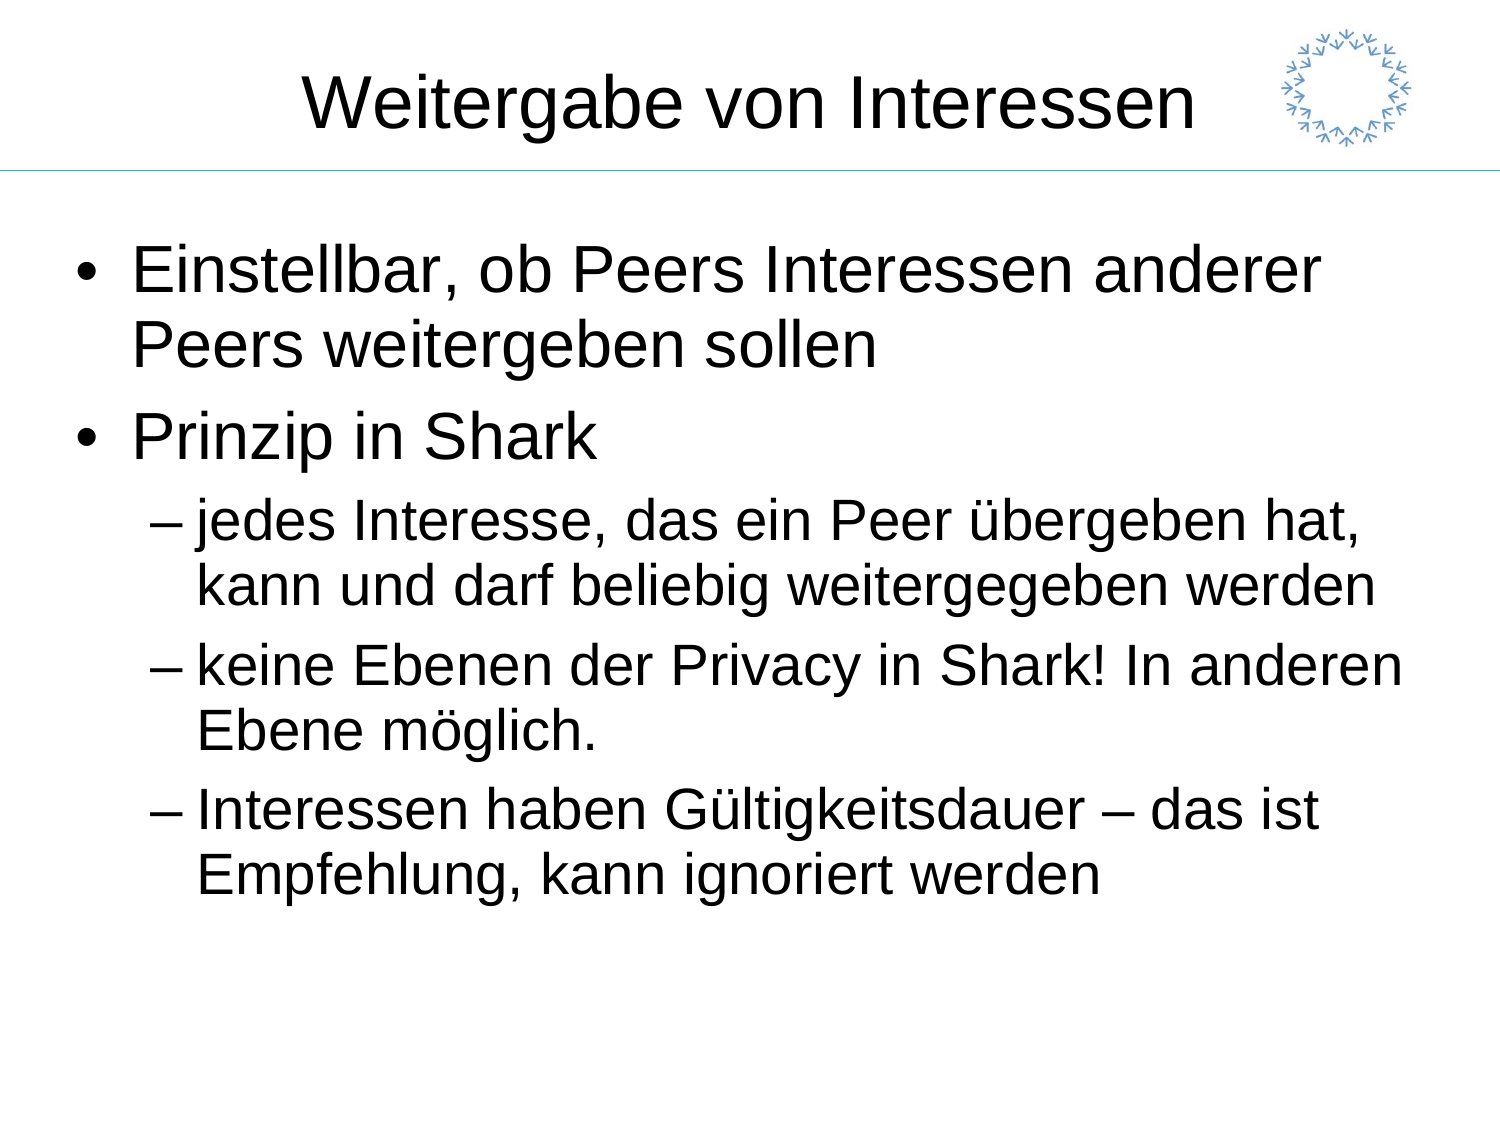

# Weitergabe von Interessen
Einstellbar, ob Peers Interessen anderer Peers weitergeben sollen
Prinzip in Shark
jedes Interesse, das ein Peer übergeben hat, kann und darf beliebig weitergegeben werden
keine Ebenen der Privacy in Shark! In anderen Ebene möglich.
Interessen haben Gültigkeitsdauer – das ist Empfehlung, kann ignoriert werden